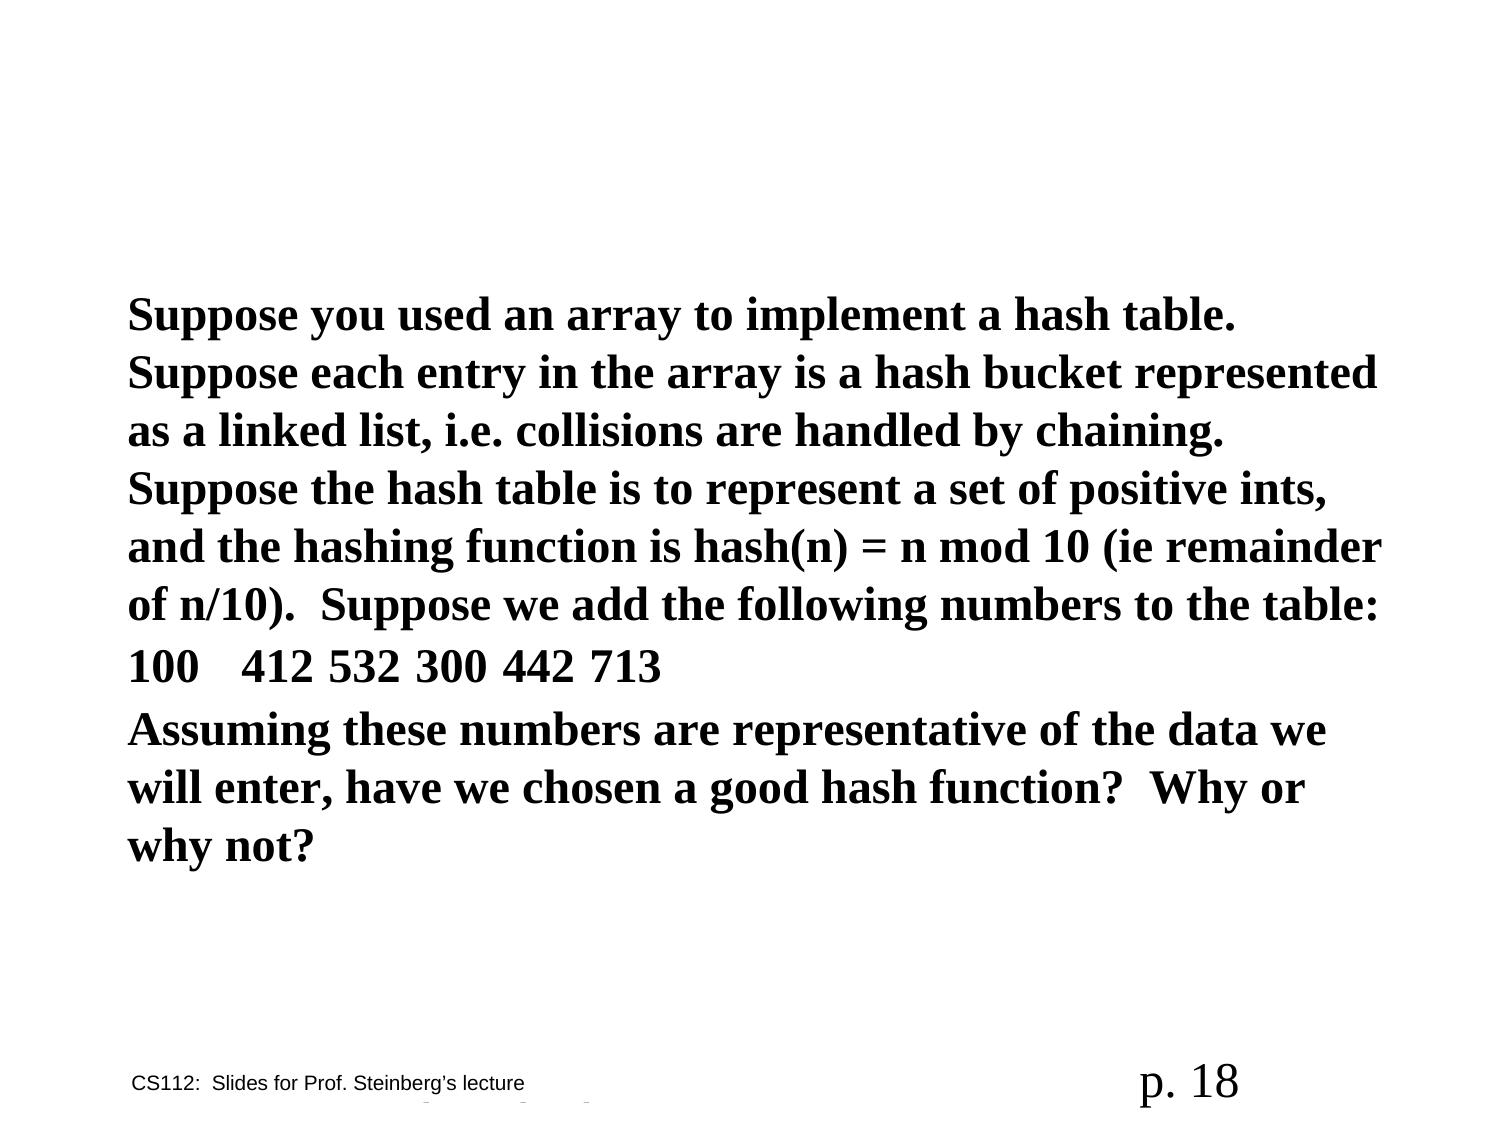

#
Suppose you used an array to implement a hash table. Suppose each entry in the array is a hash bucket represented as a linked list, i.e. collisions are handled by chaining. Suppose the hash table is to represent a set of positive ints, and the hashing function is hash(n) = n mod 10 (ie remainder of n/10). Suppose we add the following numbers to the table:
100	412	532	300	442	713
Assuming these numbers are representative of the data we will enter, have we chosen a good hash function? Why or why not?